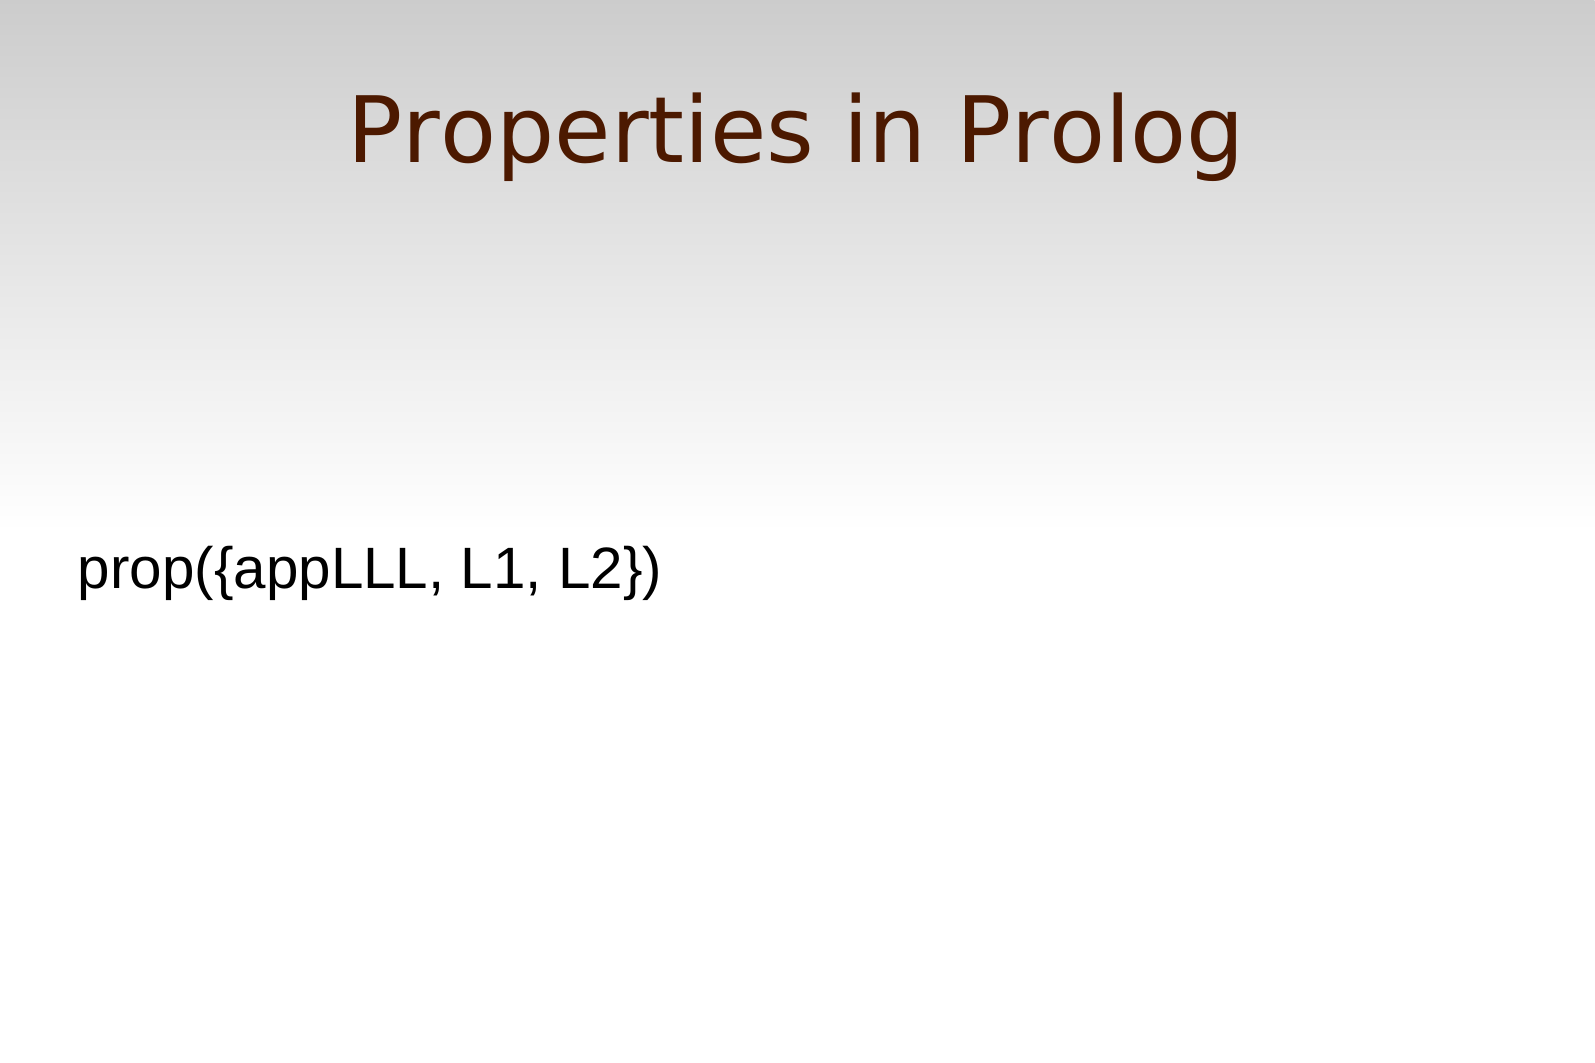

# Properties in Prolog
prop({appLLL, L1, L2})